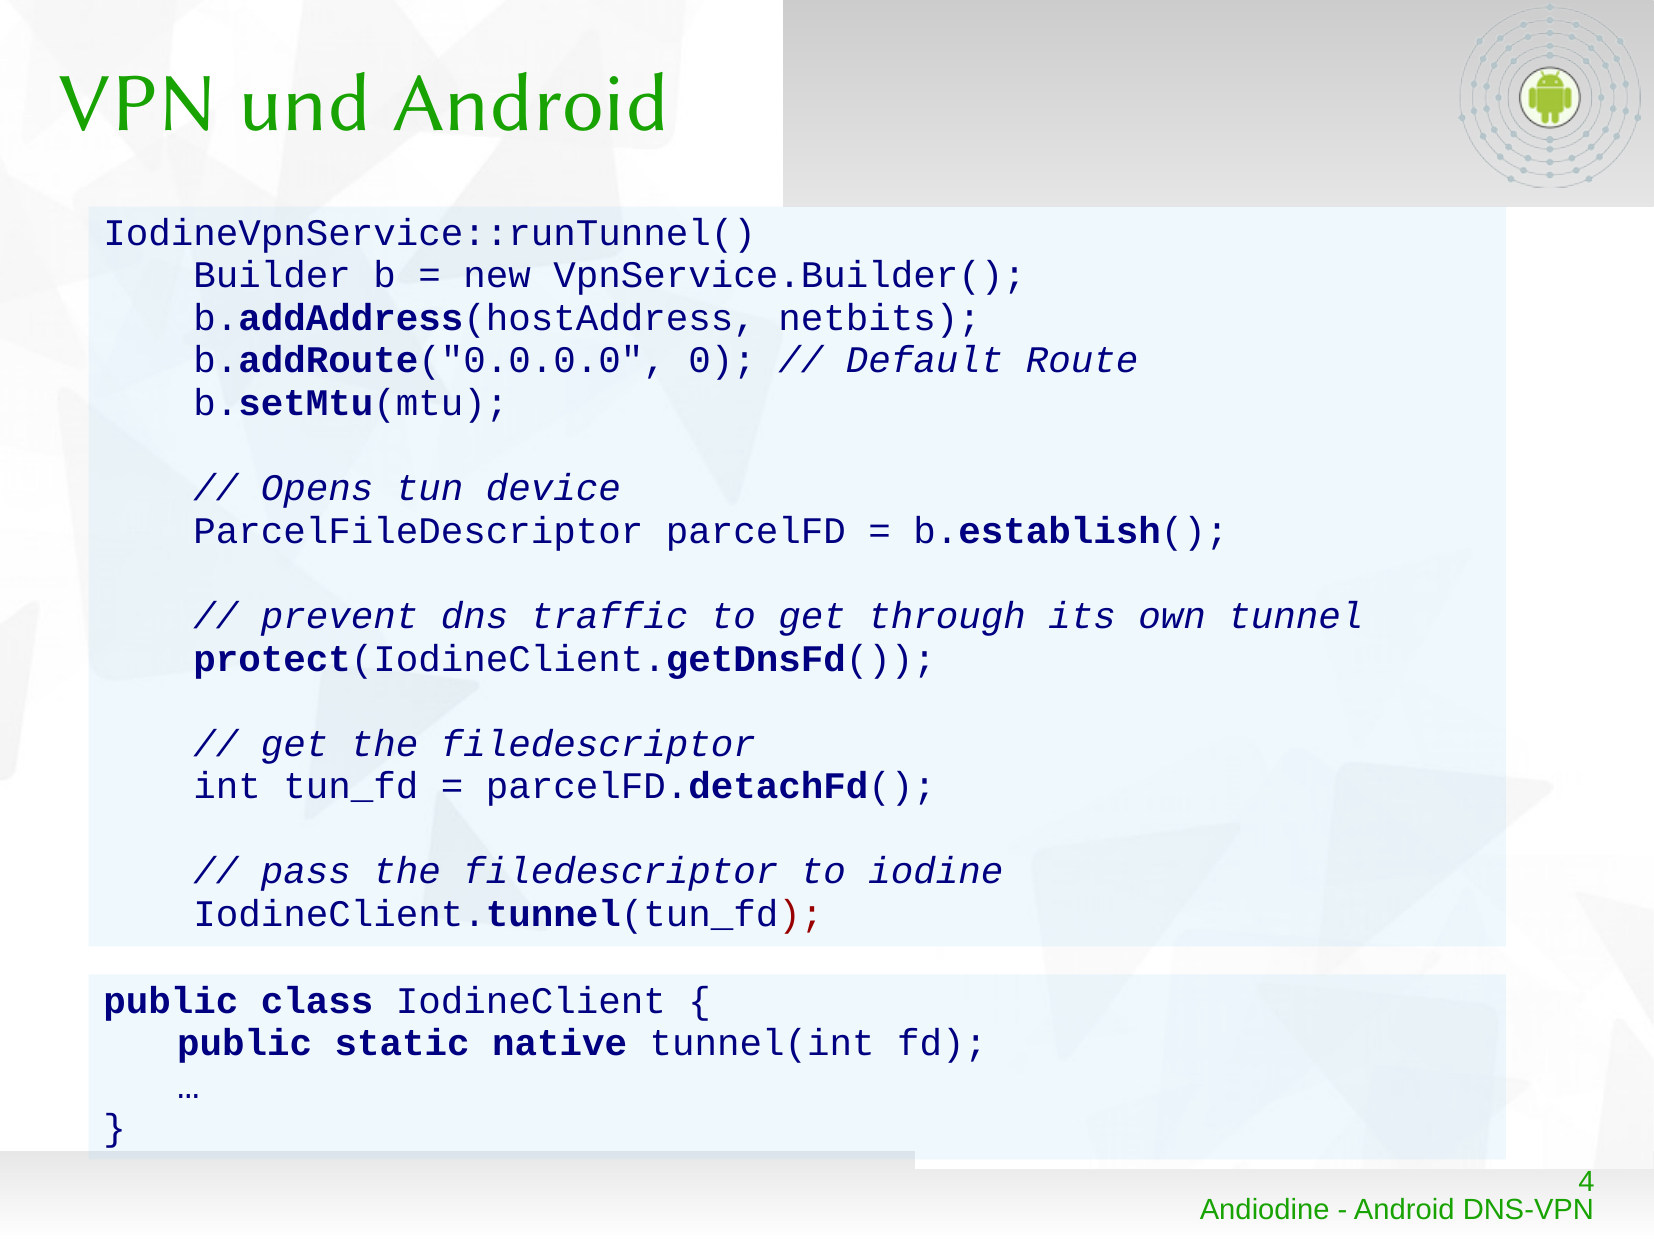

# VPN und Android
IodineVpnService::runTunnel()
 Builder b = new VpnService.Builder();
 b.addAddress(hostAddress, netbits);
 b.addRoute("0.0.0.0", 0); // Default Route
 b.setMtu(mtu);
 // Opens tun device
 ParcelFileDescriptor parcelFD = b.establish();
 // prevent dns traffic to get through its own tunnel
 protect(IodineClient.getDnsFd());
 // get the filedescriptor
 int tun_fd = parcelFD.detachFd();
 // pass the filedescriptor to iodine
 IodineClient.tunnel(tun_fd);
public class IodineClient {
	public static native tunnel(int fd);
	…
}
4
Andiodine - Android DNS-VPN